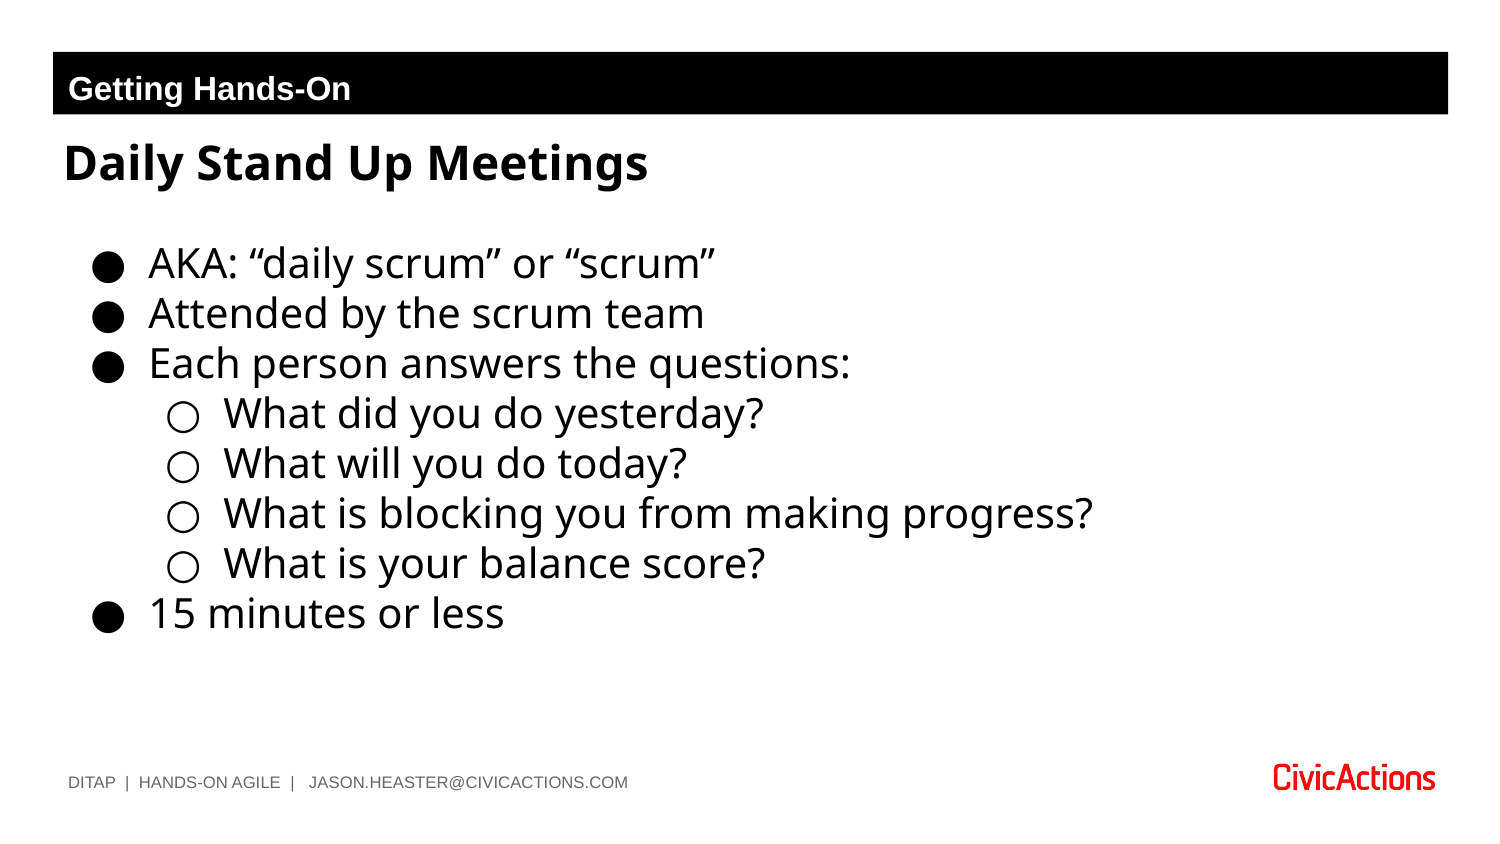

# Getting Hands-On
Daily Stand Up Meetings
AKA: “daily scrum” or “scrum”
Attended by the scrum team
Each person answers the questions:
What did you do yesterday?
What will you do today?
What is blocking you from making progress?
What is your balance score?
15 minutes or less